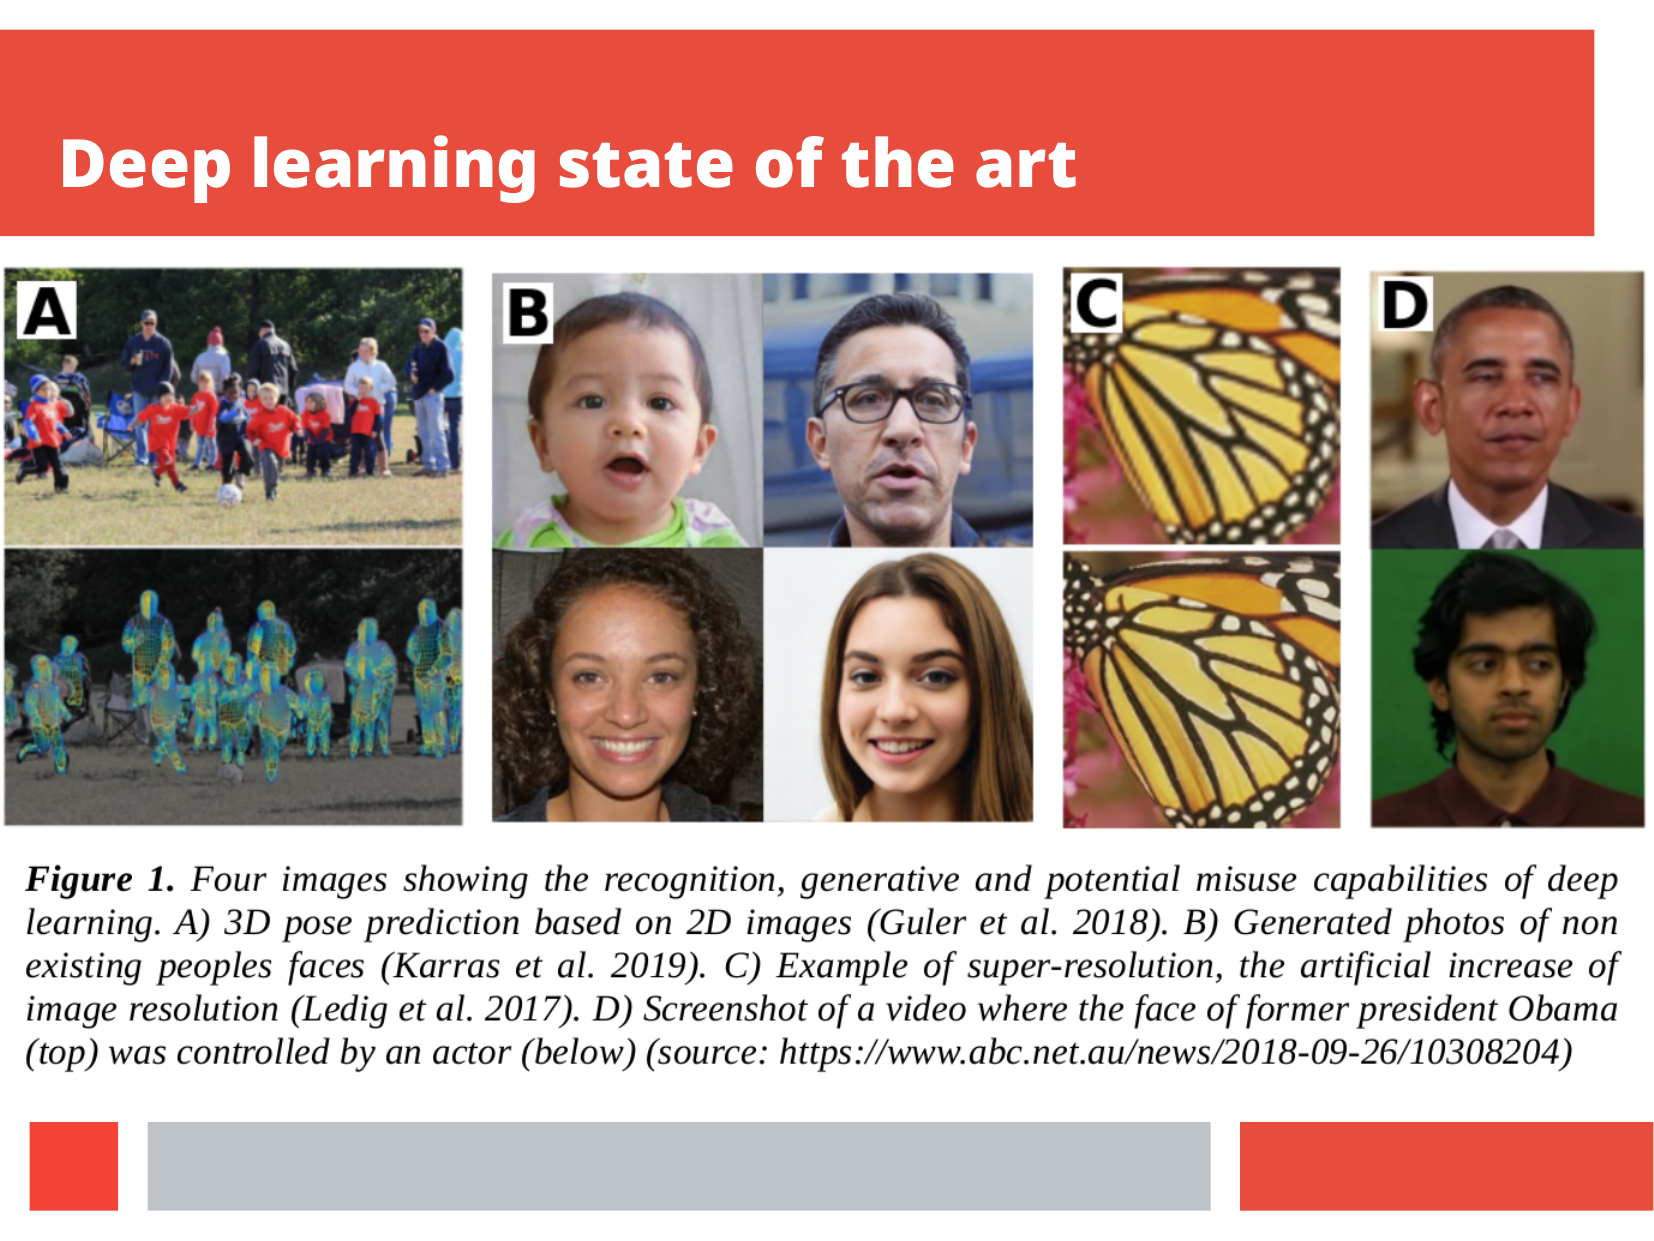

# Deep learning state of the art